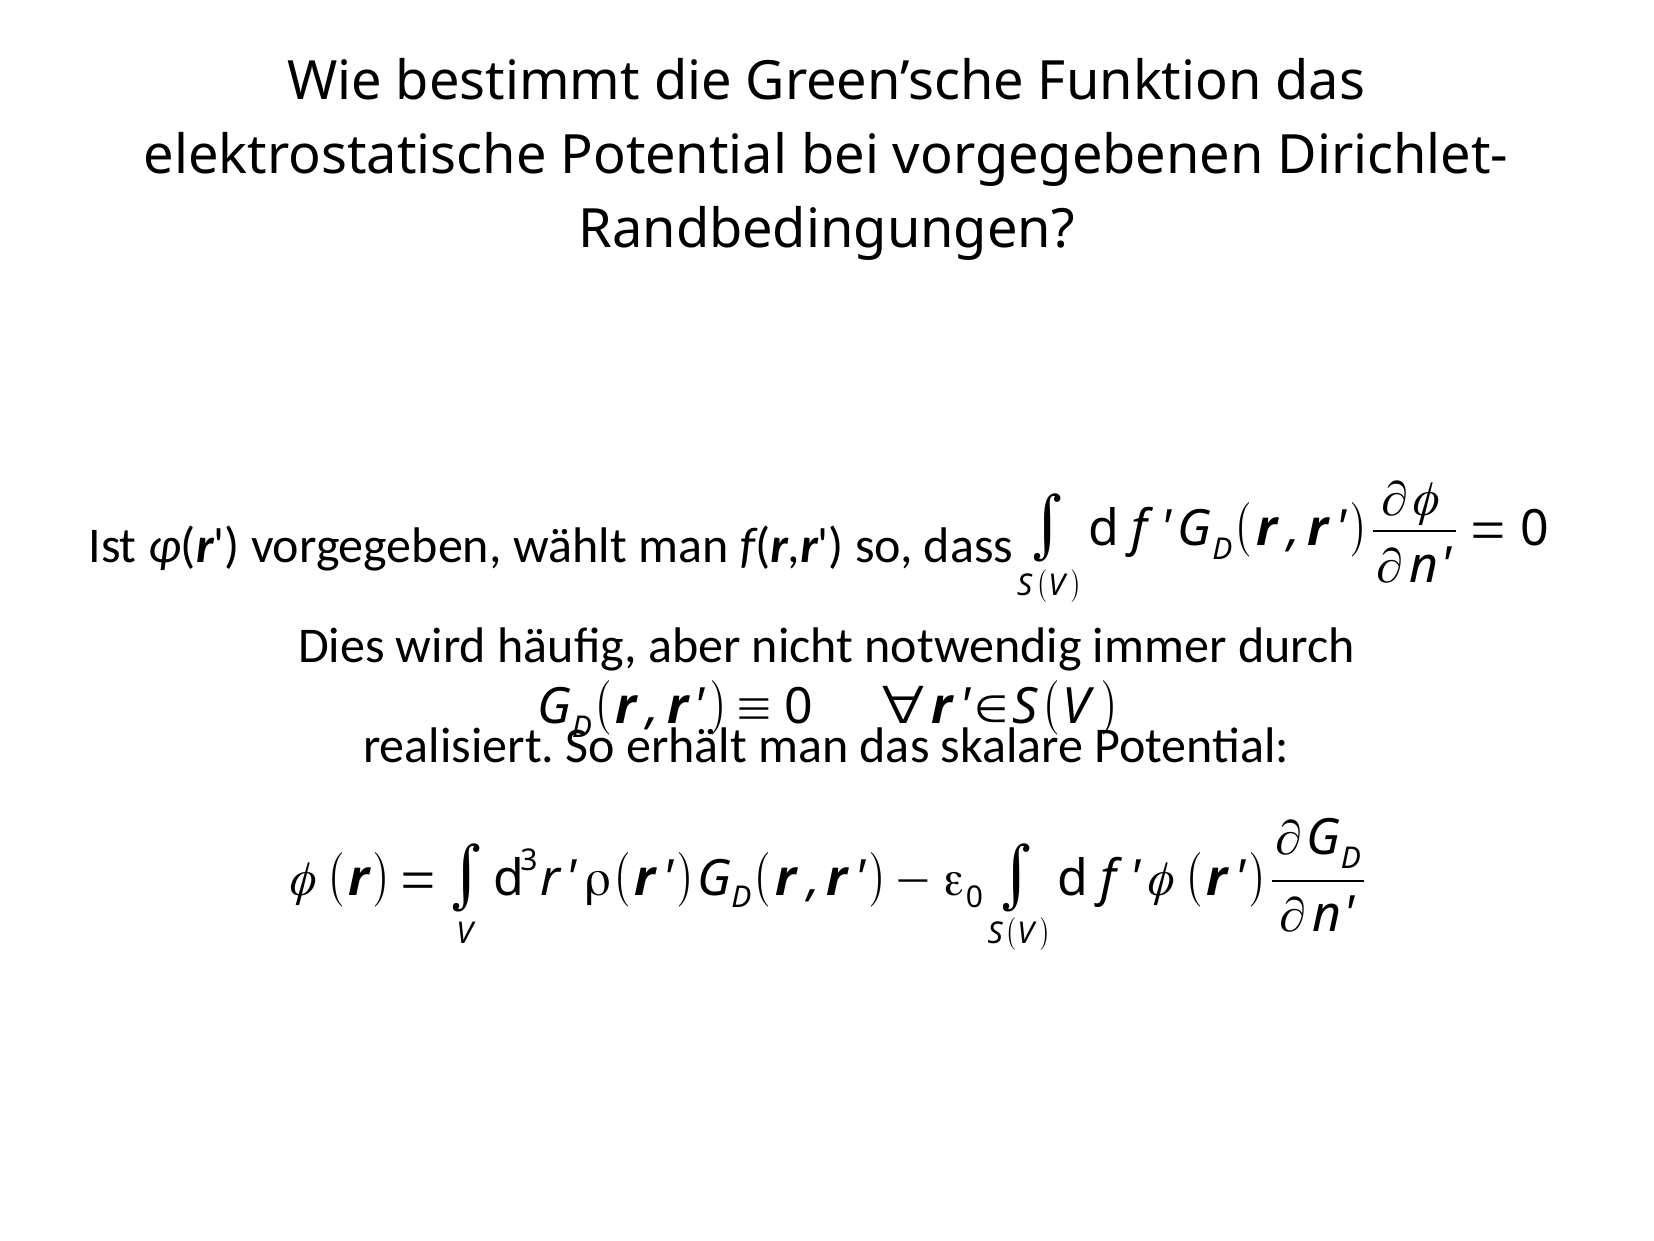

# Wie bestimmt die Green’sche Funktion das elektrostatische Potential bei vorgegebenen Dirichlet-Randbedingungen?
Ist φ(r') vorgegeben, wählt man f(r,r') so, dass
Dies wird häufig, aber nicht notwendig immer durch
realisiert. So erhält man das skalare Potential: